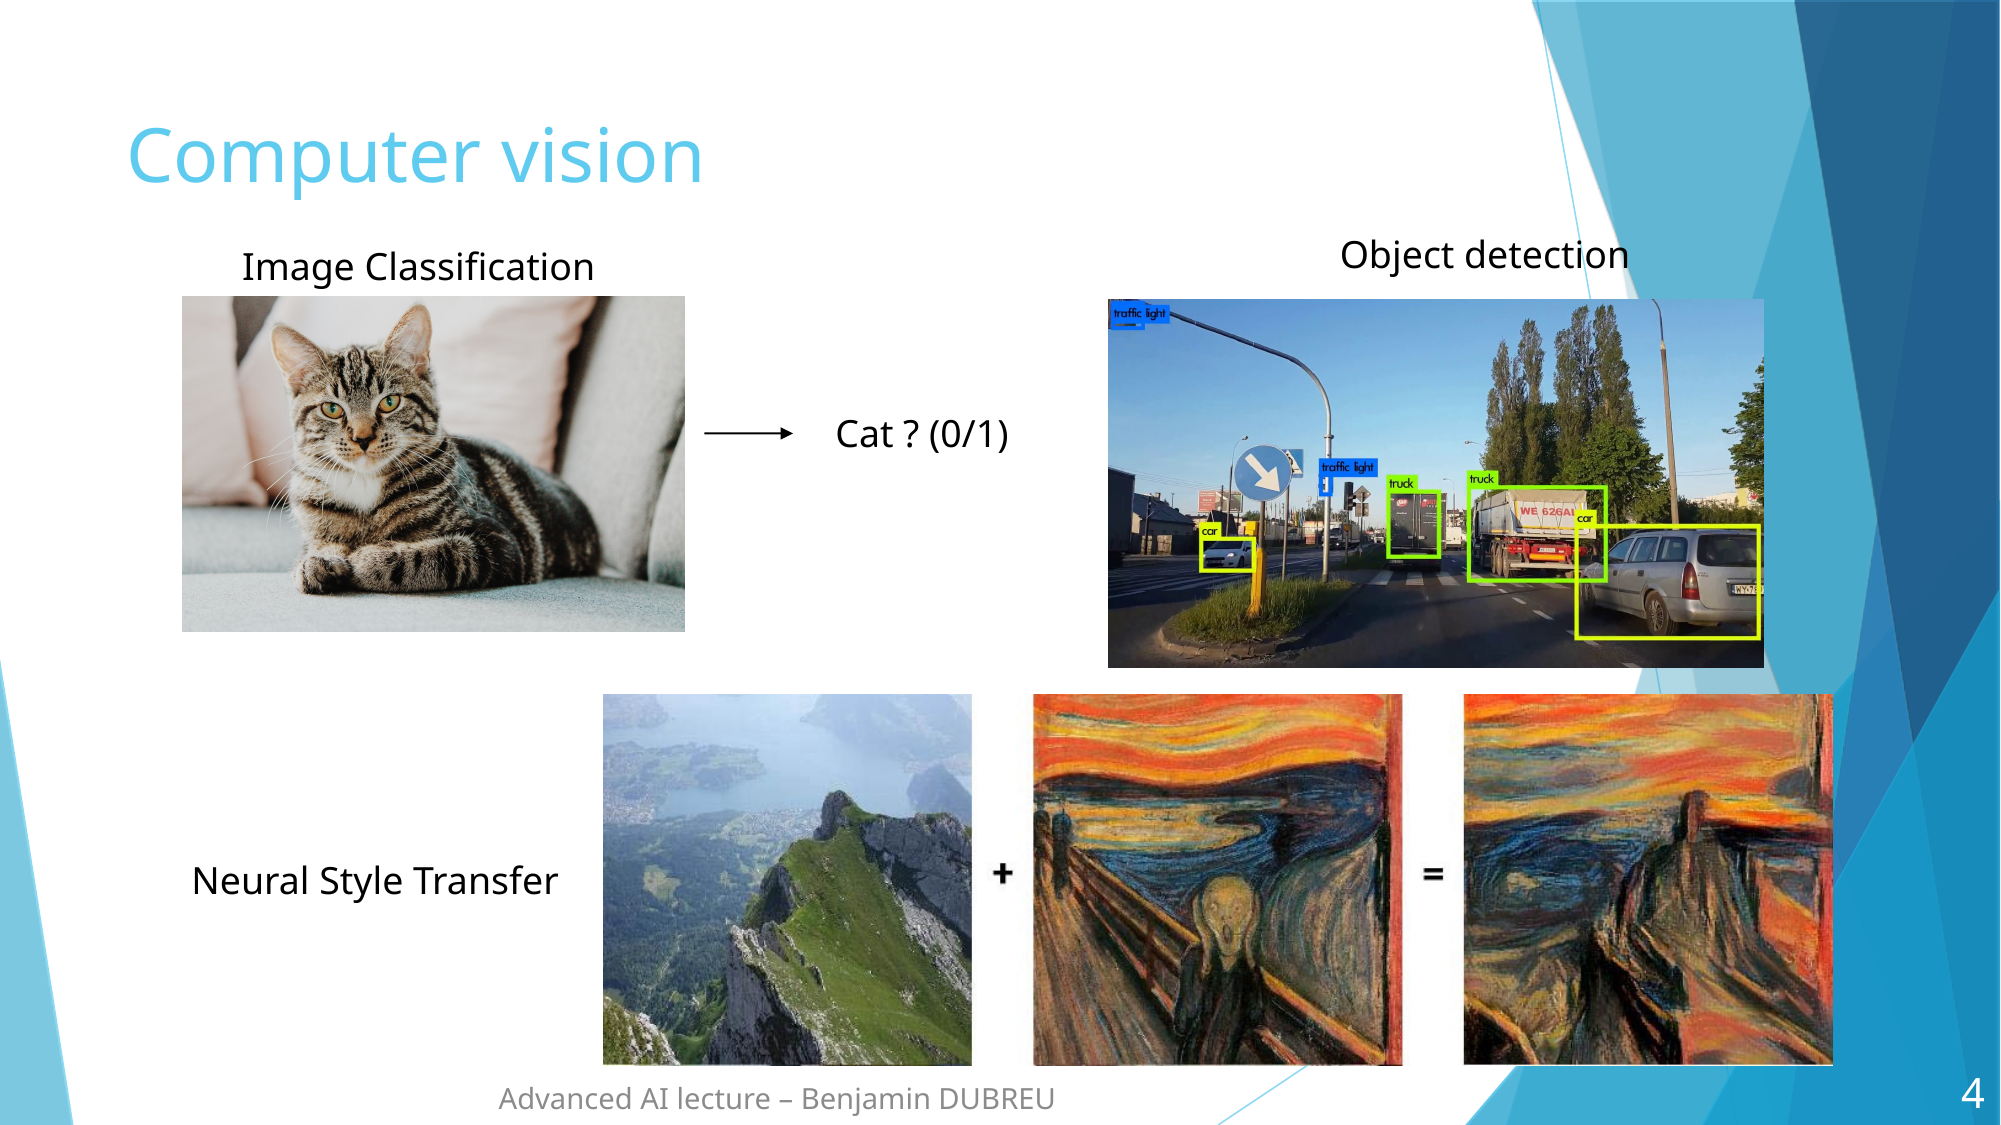

# Computer vision
Object detection
Image Classification
Cat ? (0/1)
Neural Style Transfer
3
Advanced AI lecture – Benjamin DUBREU